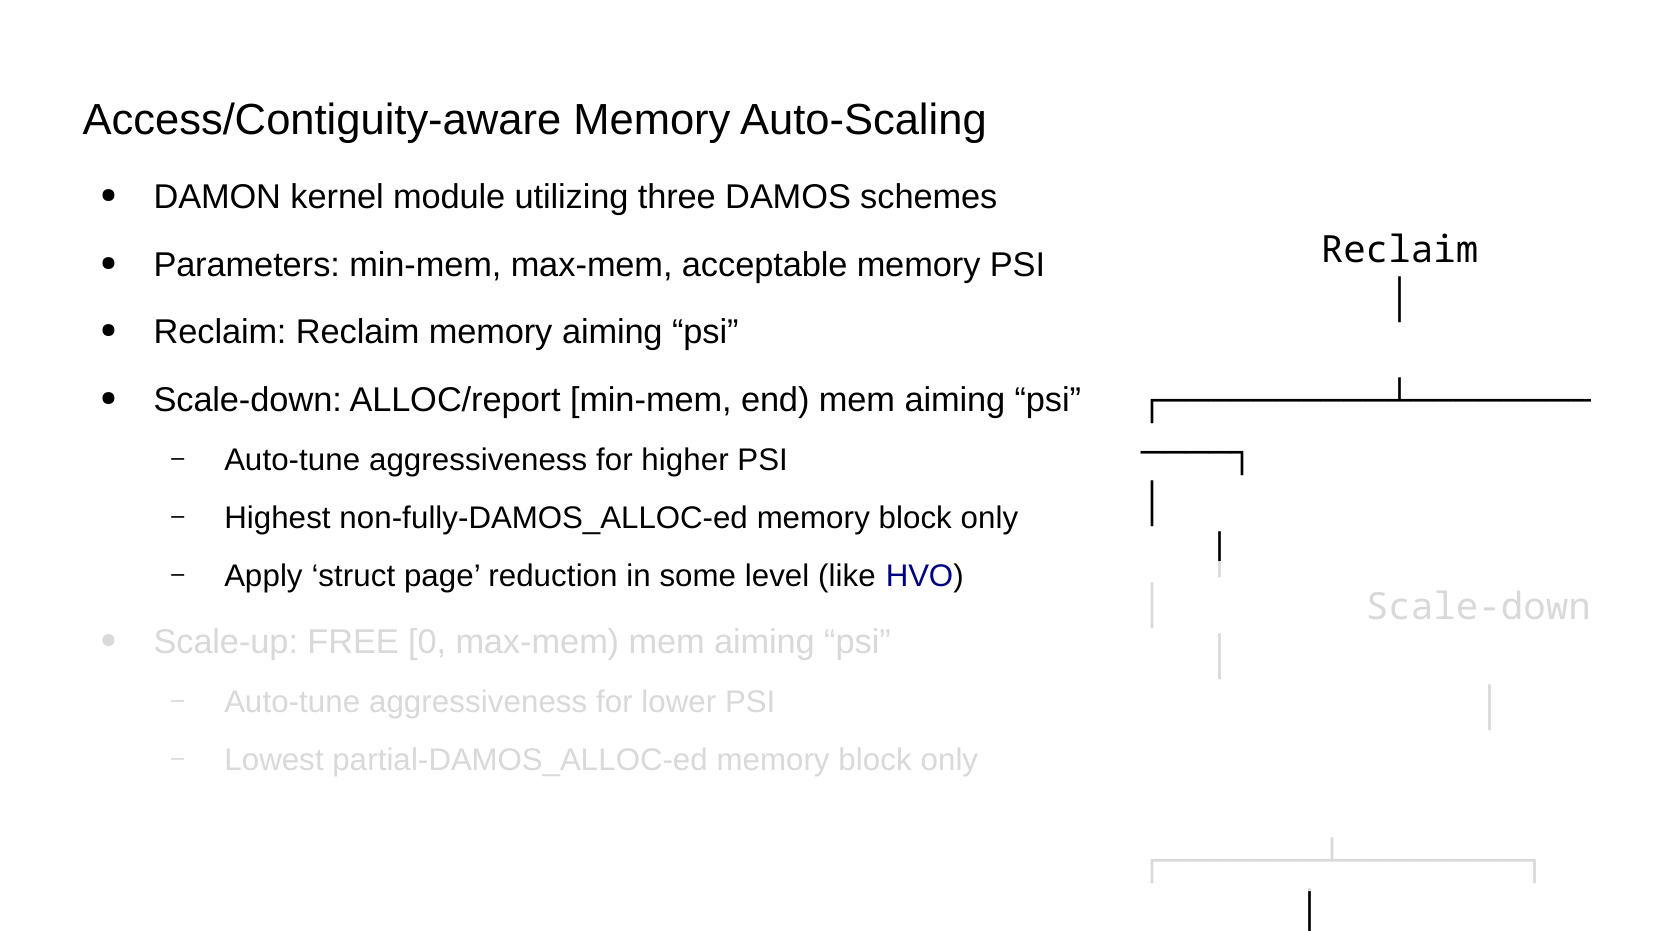

# Access/Contiguity-aware Memory Auto-Scaling
DAMON kernel module utilizing three DAMOS schemes
Parameters: min-mem, max-mem, acceptable memory PSI
Reclaim: Reclaim memory aiming “psi”
Scale-down: ALLOC/report [min-mem, end) mem aiming “psi”
Auto-tune aggressiveness for higher PSI
Highest non-fully-DAMOS_ALLOC-ed memory block only
Apply ‘struct page’ reduction in some level (like HVO)
Scale-up: FREE [0, max-mem) mem aiming “psi”
Auto-tune aggressiveness for lower PSI
Lowest partial-DAMOS_ALLOC-ed memory block only
 Reclaim
 │
┌──────────┴────────────┐
│ │
│ Scale-down │
 │
 ┌───────┴────────┐
 │ │
0 min max end
│ │
└──────┬───────┘
 │
 Scale-up